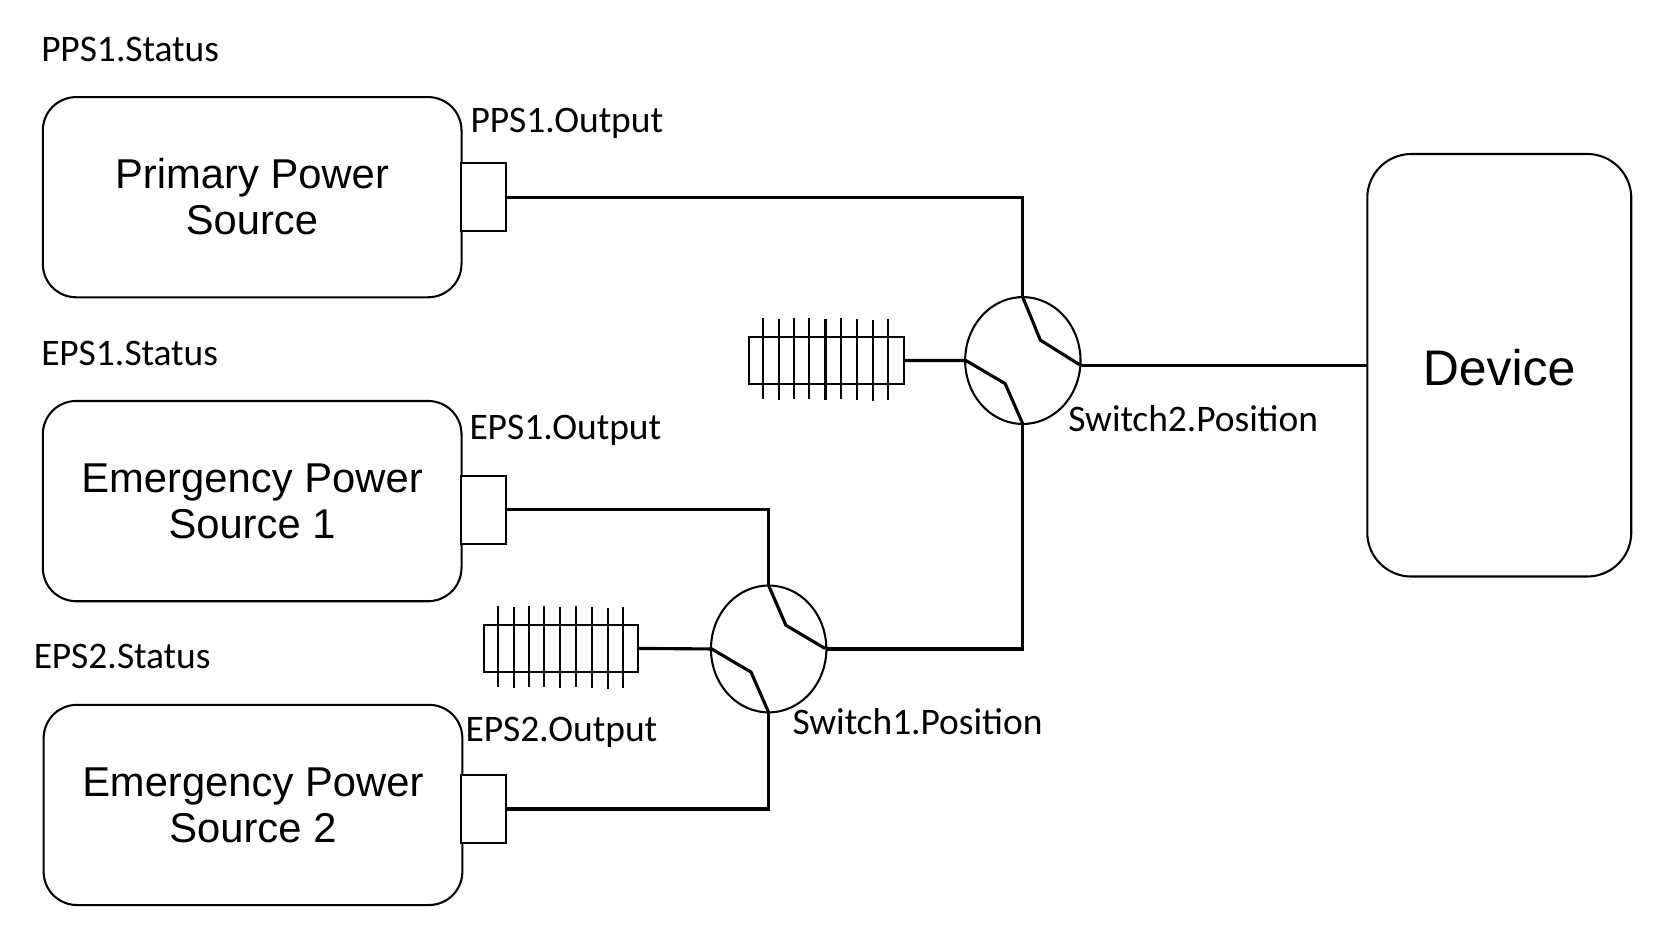

PPS1.Status
PPS1.Output
Primary Power Source
Device
EPS1.Status
Switch2.Position
EPS1.Output
Emergency Power Source 1
EPS2.Status
Switch1.Position
EPS2.Output
Emergency Power Source 2